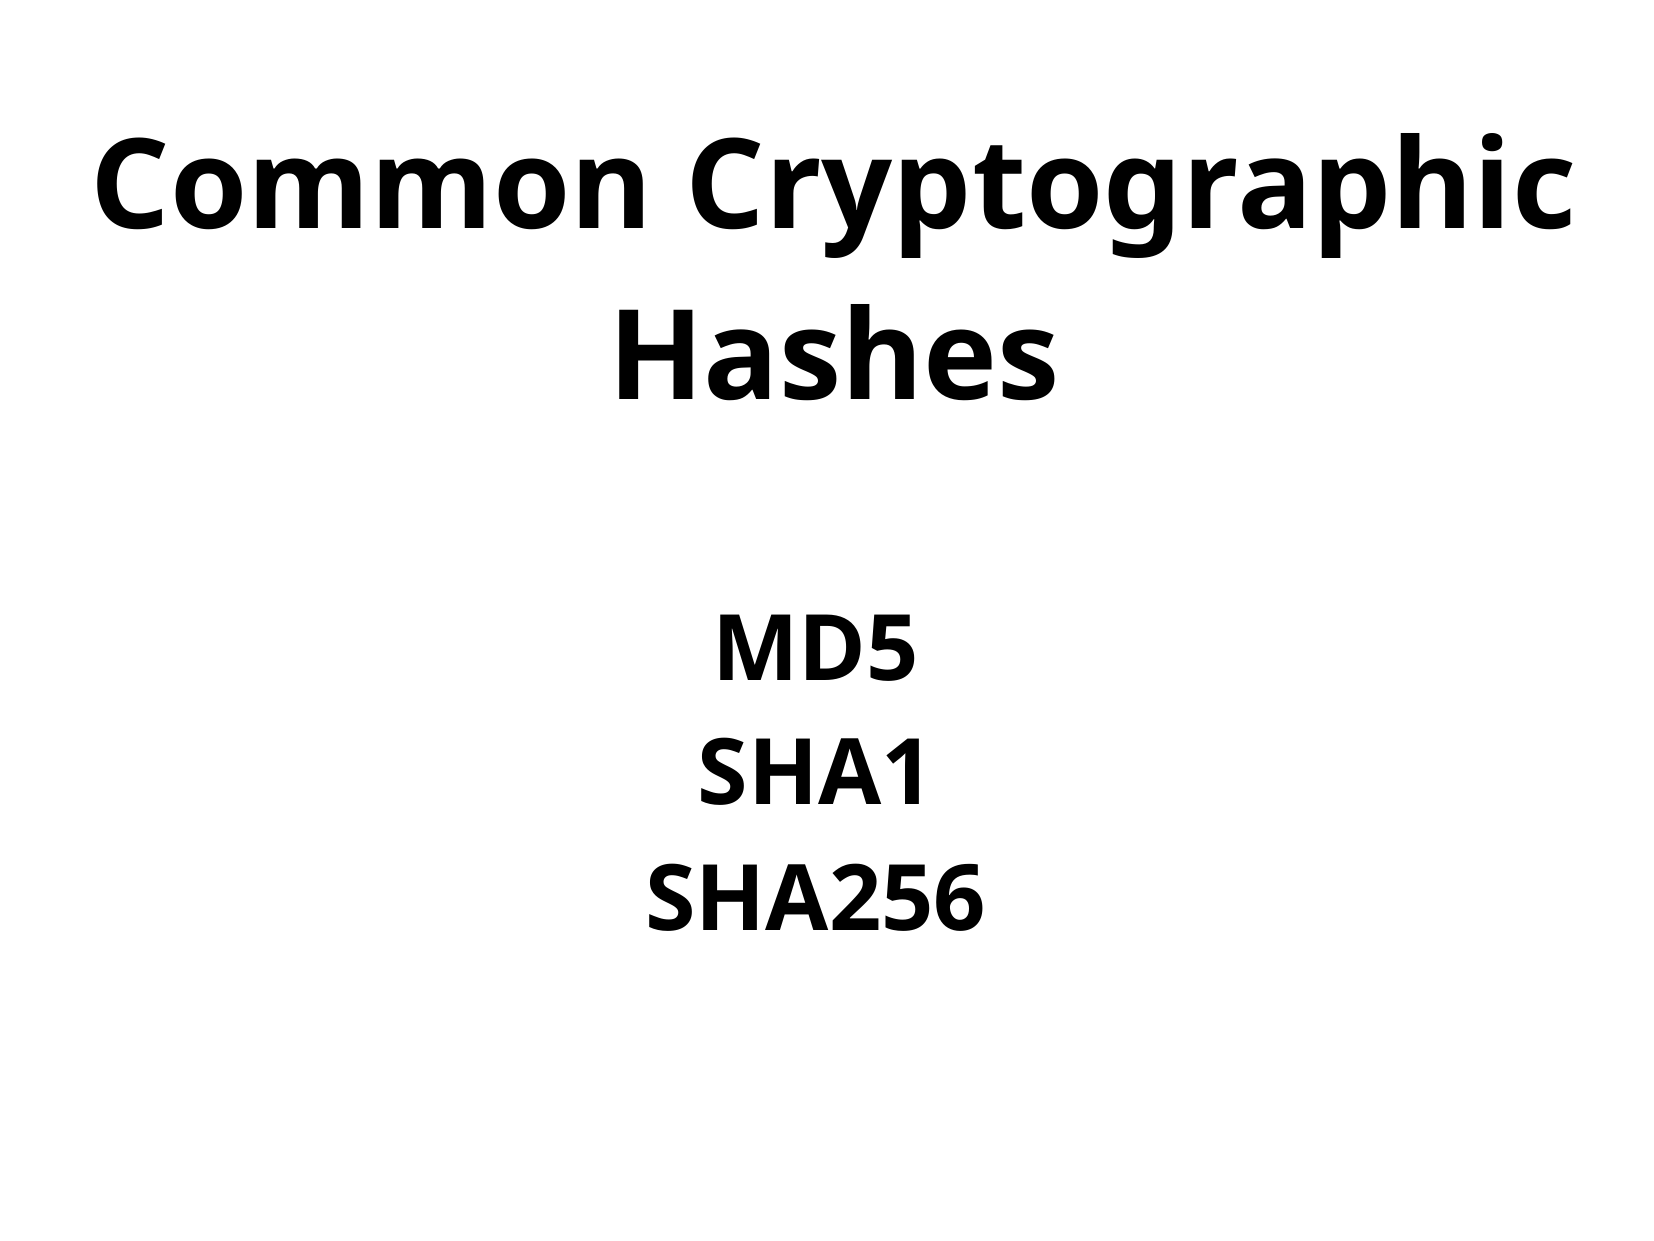

# Common Cryptographic Hashes
MD5
SHA1
SHA256